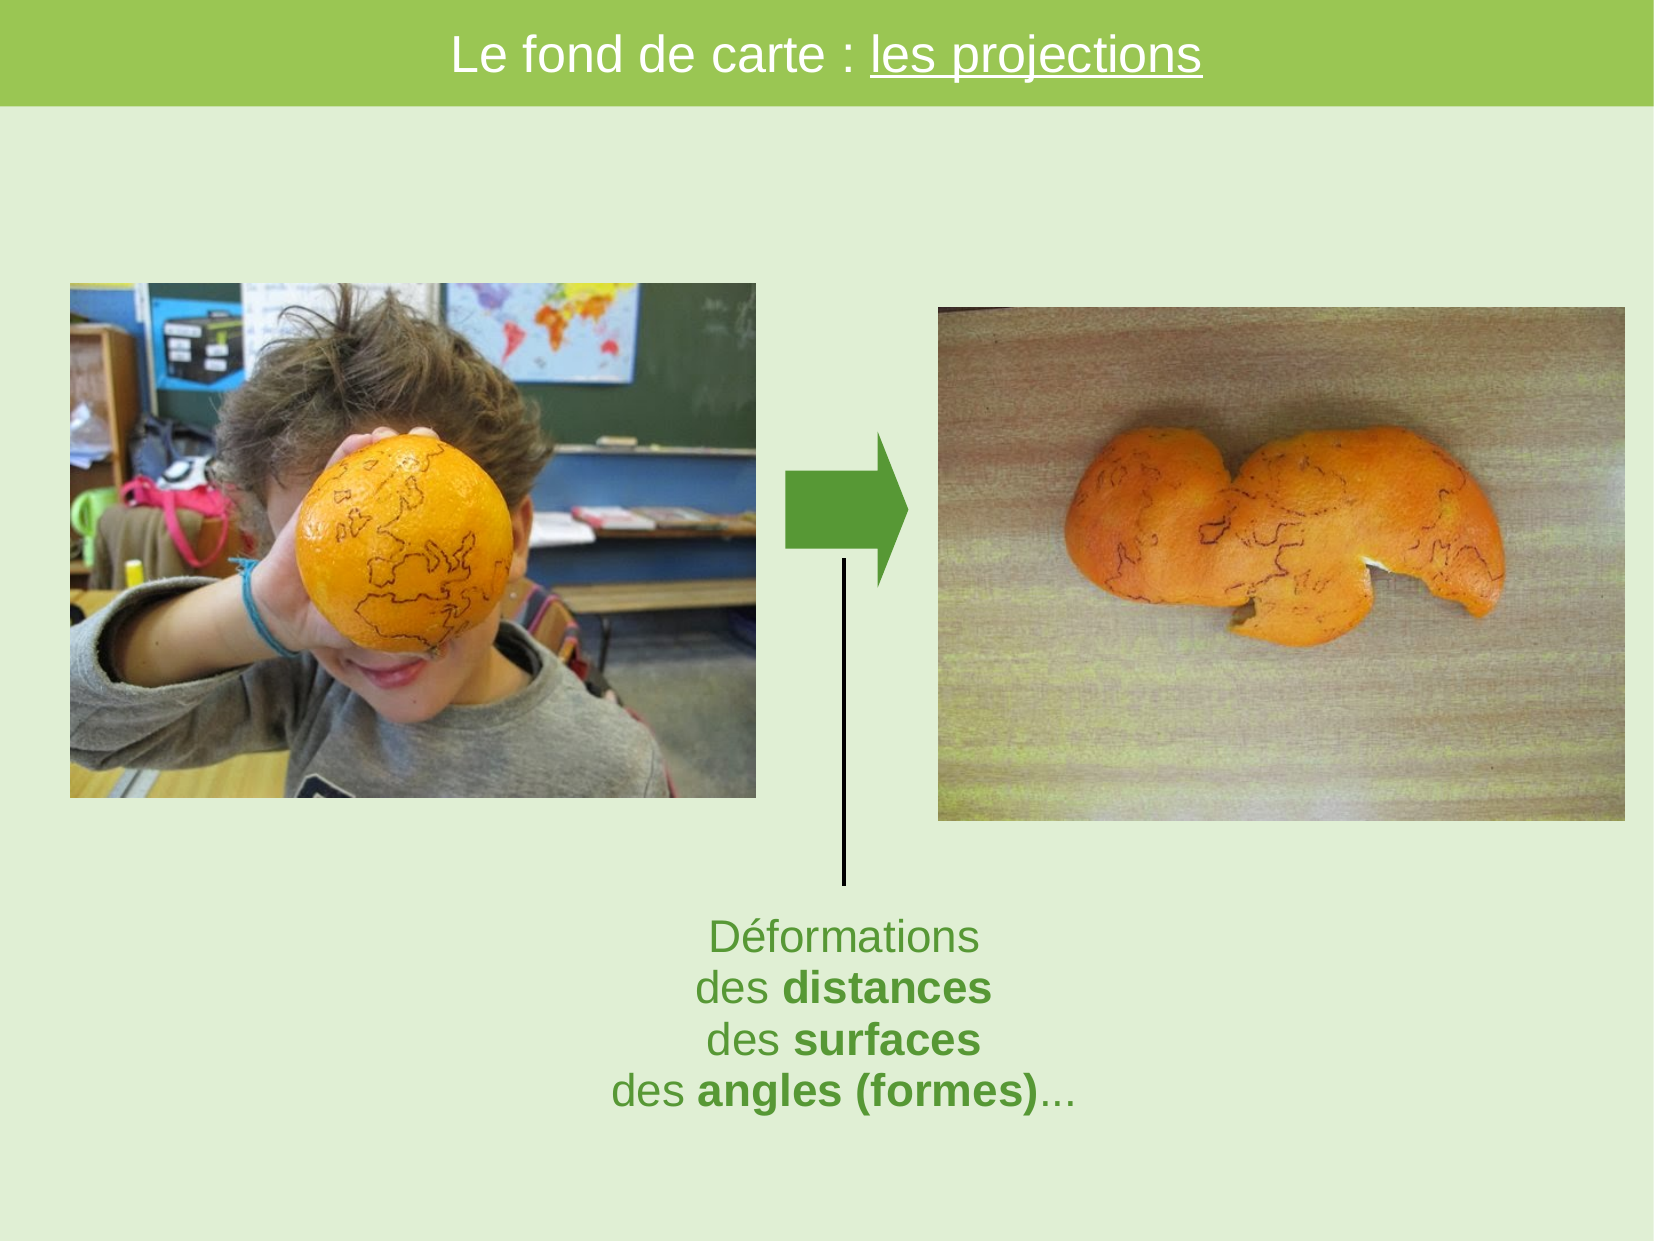

# Le fond de carte : les projections
Déformations
des distances
des surfaces
des angles (formes)...